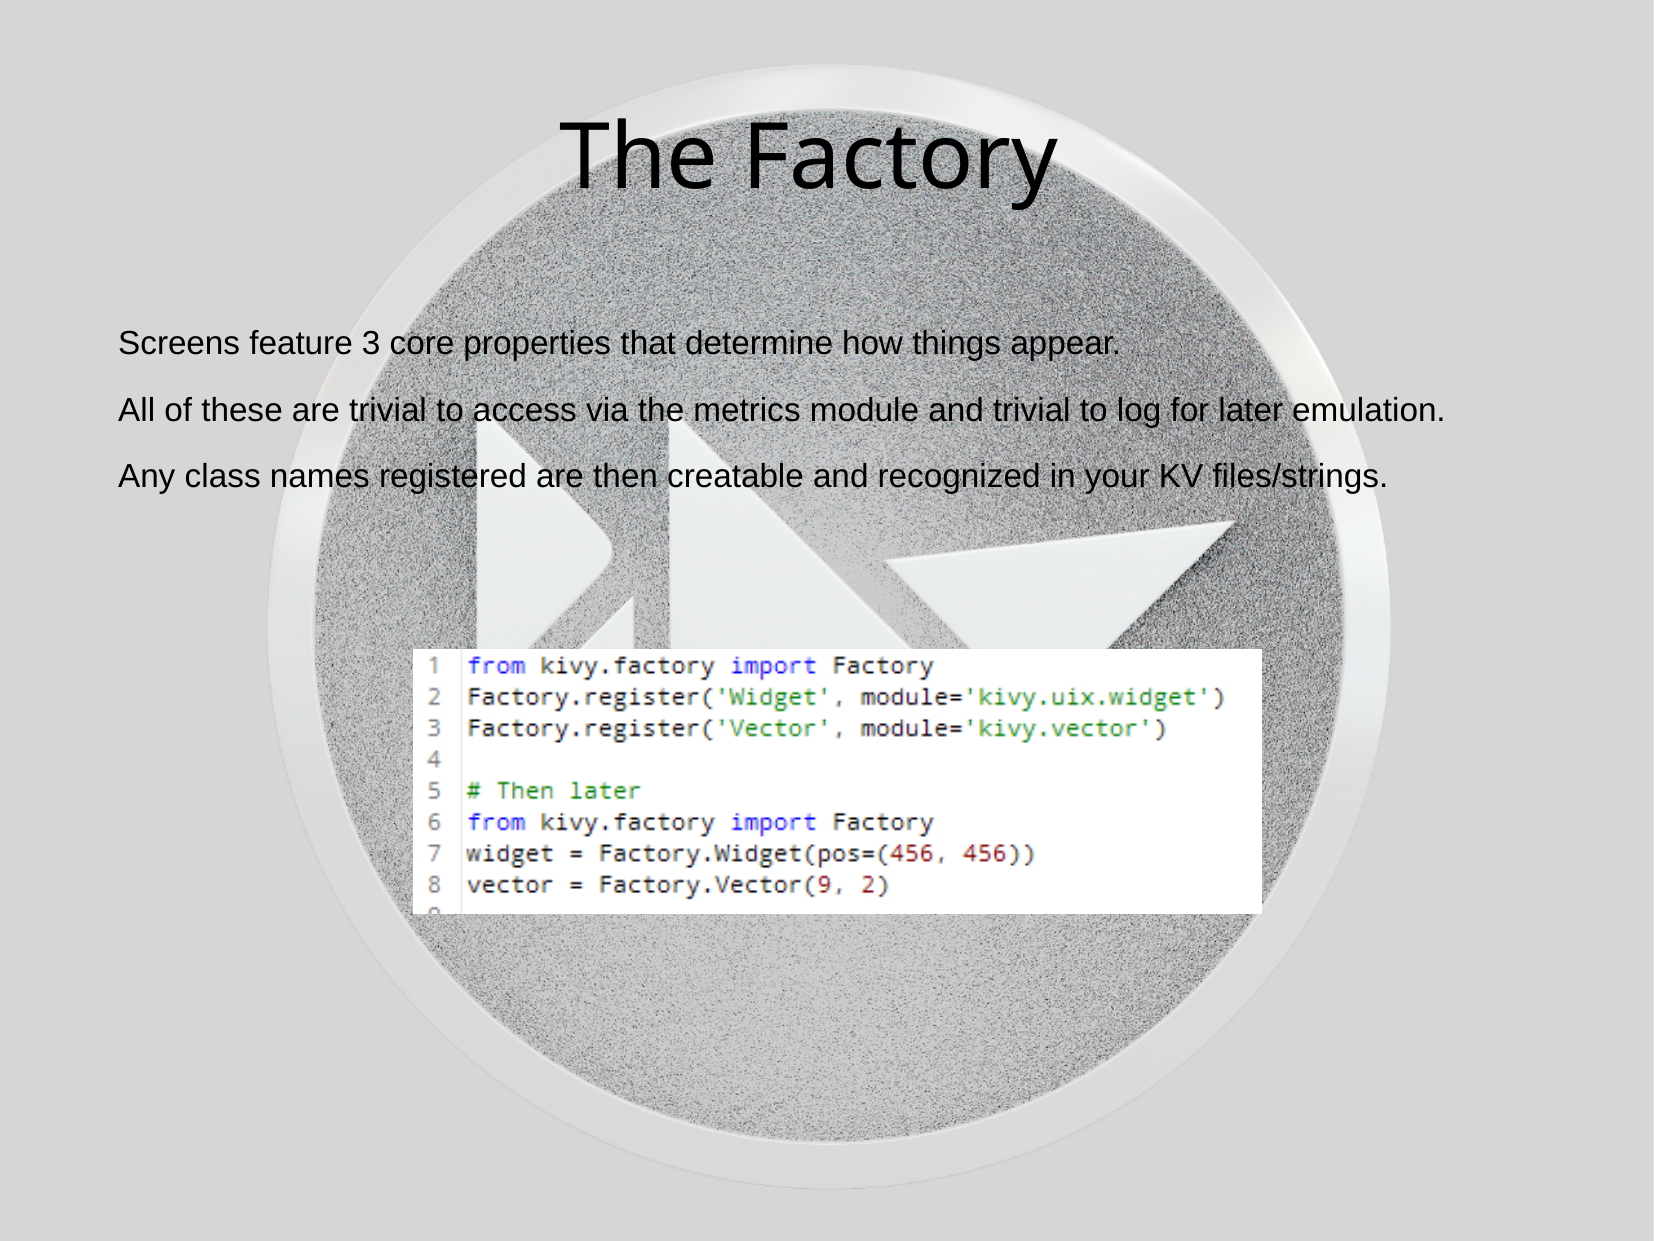

# The Factory
Screens feature 3 core properties that determine how things appear.
All of these are trivial to access via the metrics module and trivial to log for later emulation.
Any class names registered are then creatable and recognized in your KV files/strings.